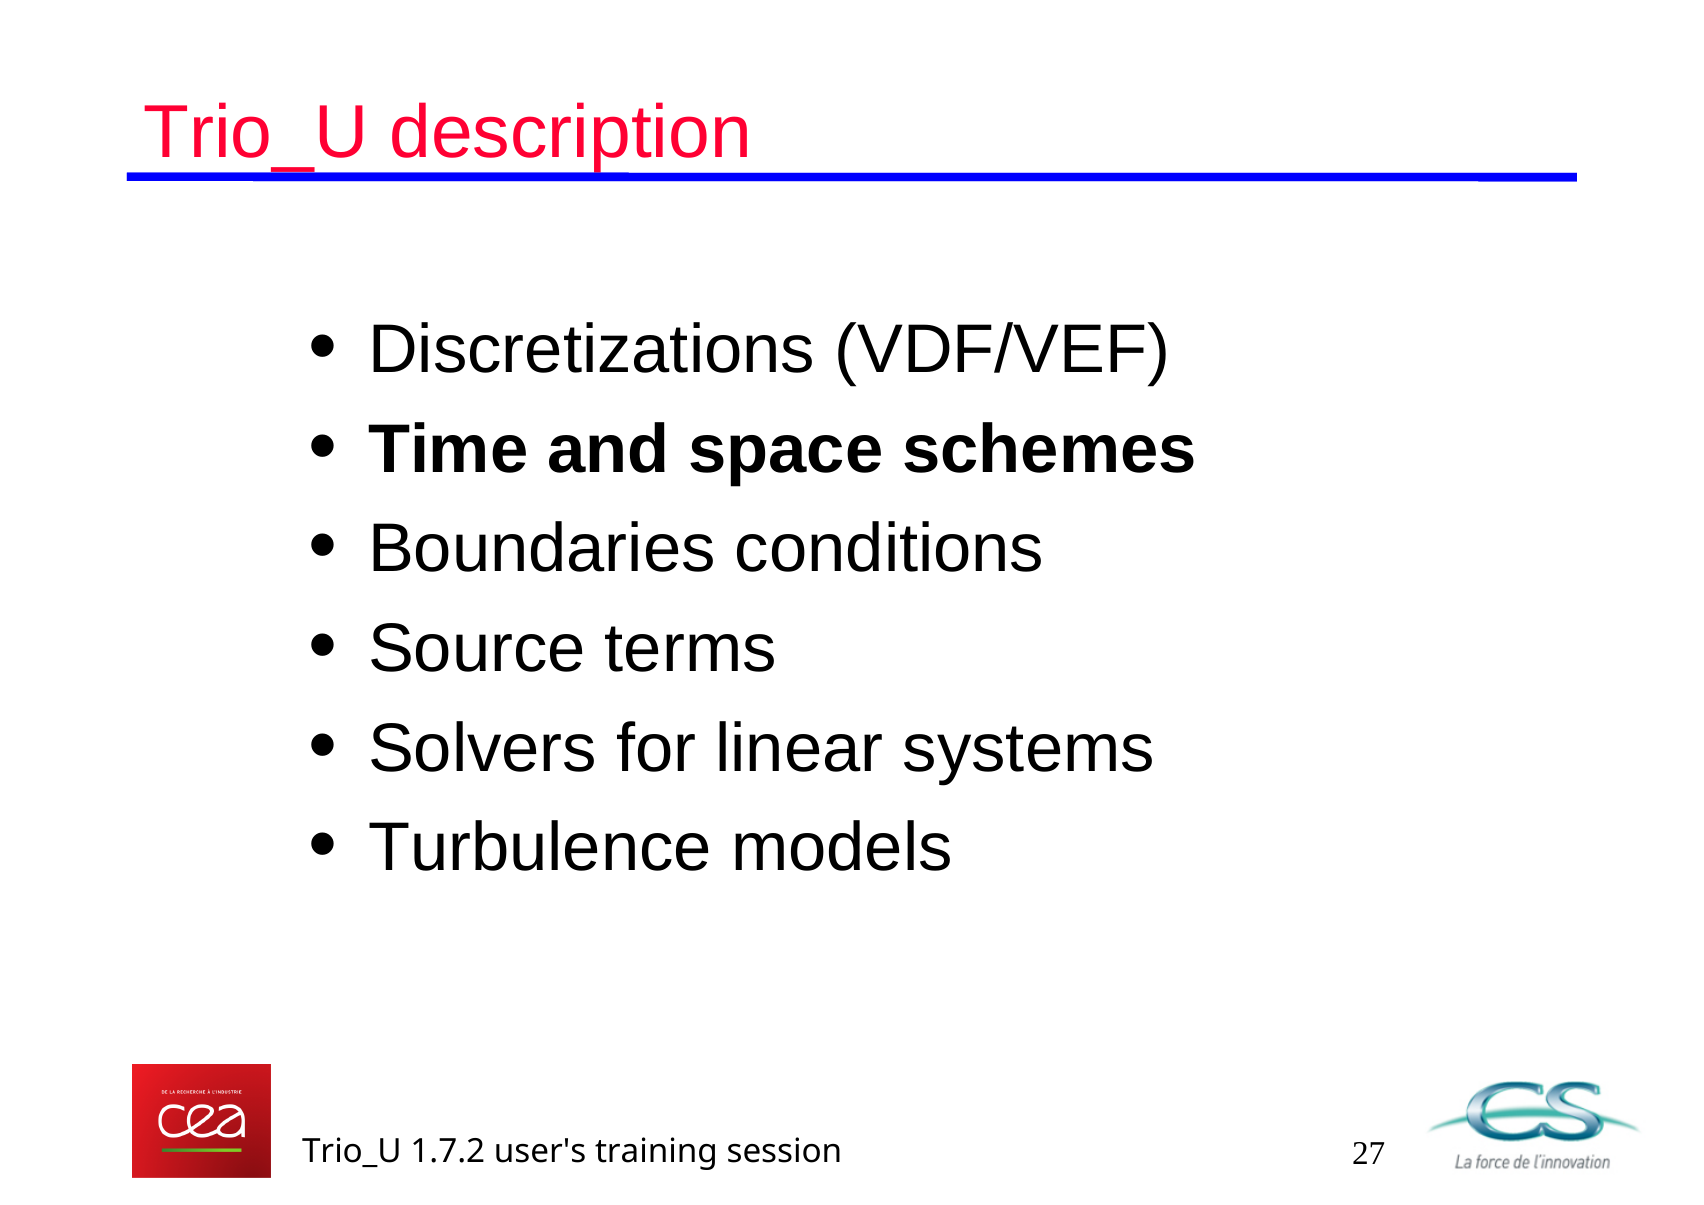

# Trio_U description
Discretizations (VDF/VEF)
Time and space schemes
Boundaries conditions
Source terms
Solvers for linear systems
Turbulence models
Trio_U 1.7.2 user's training session
27